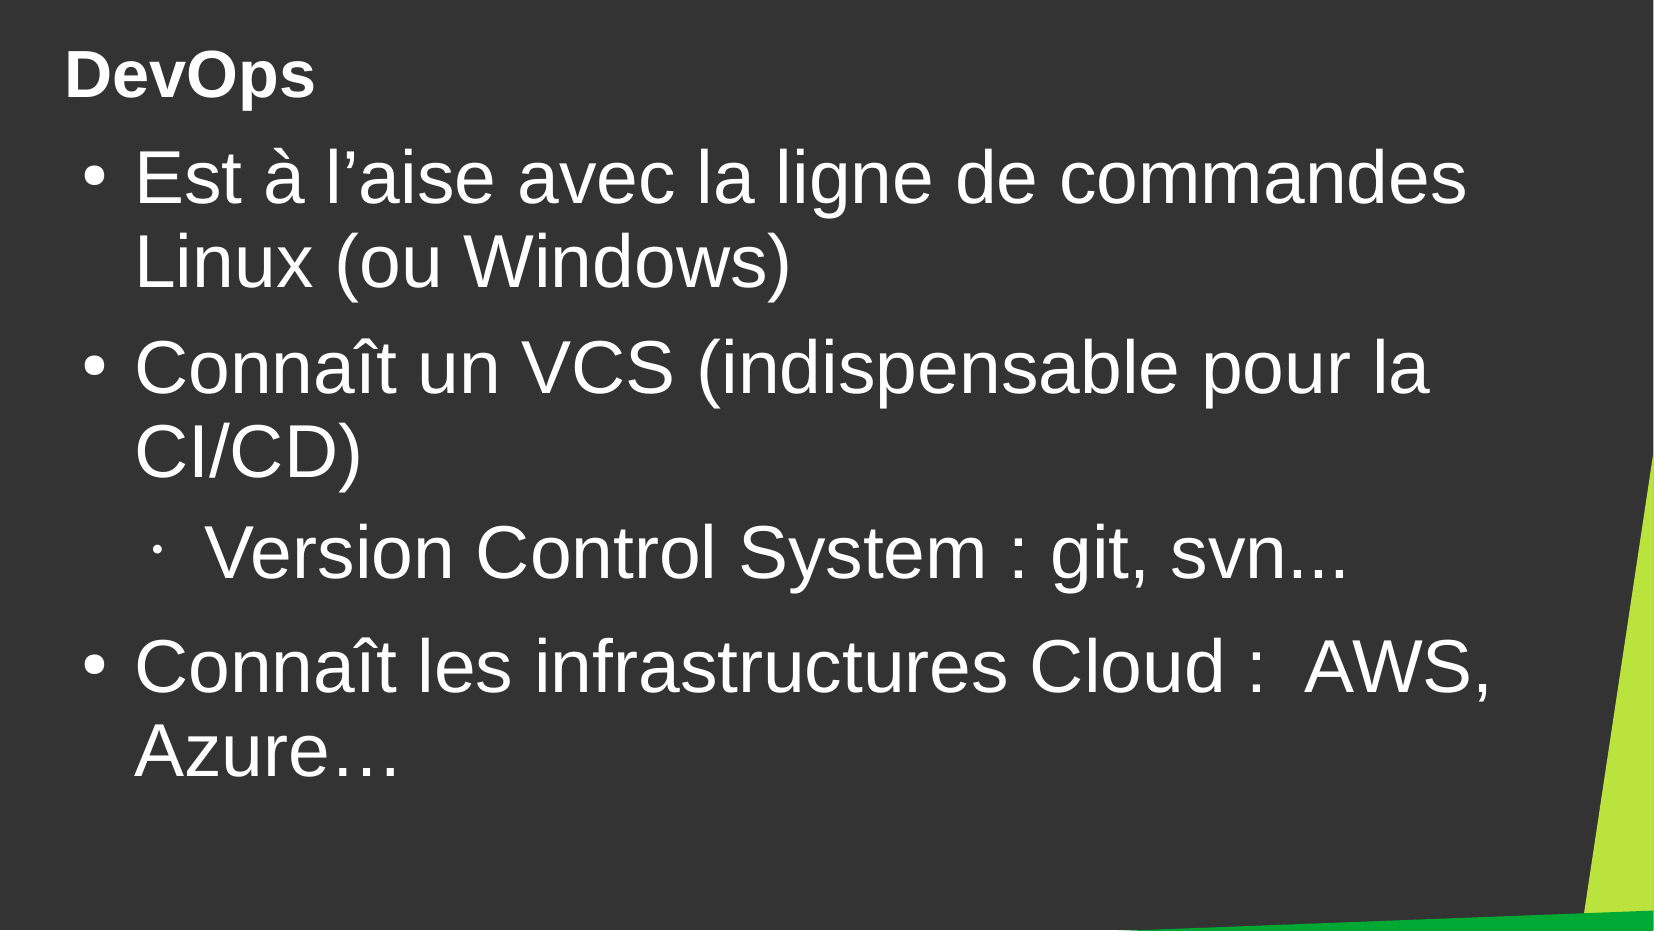

# DevOps
Est à l’aise avec la ligne de commandes Linux (ou Windows)
Connaît un VCS (indispensable pour la CI/CD)
Version Control System : git, svn...
Connaît les infrastructures Cloud : AWS, Azure…